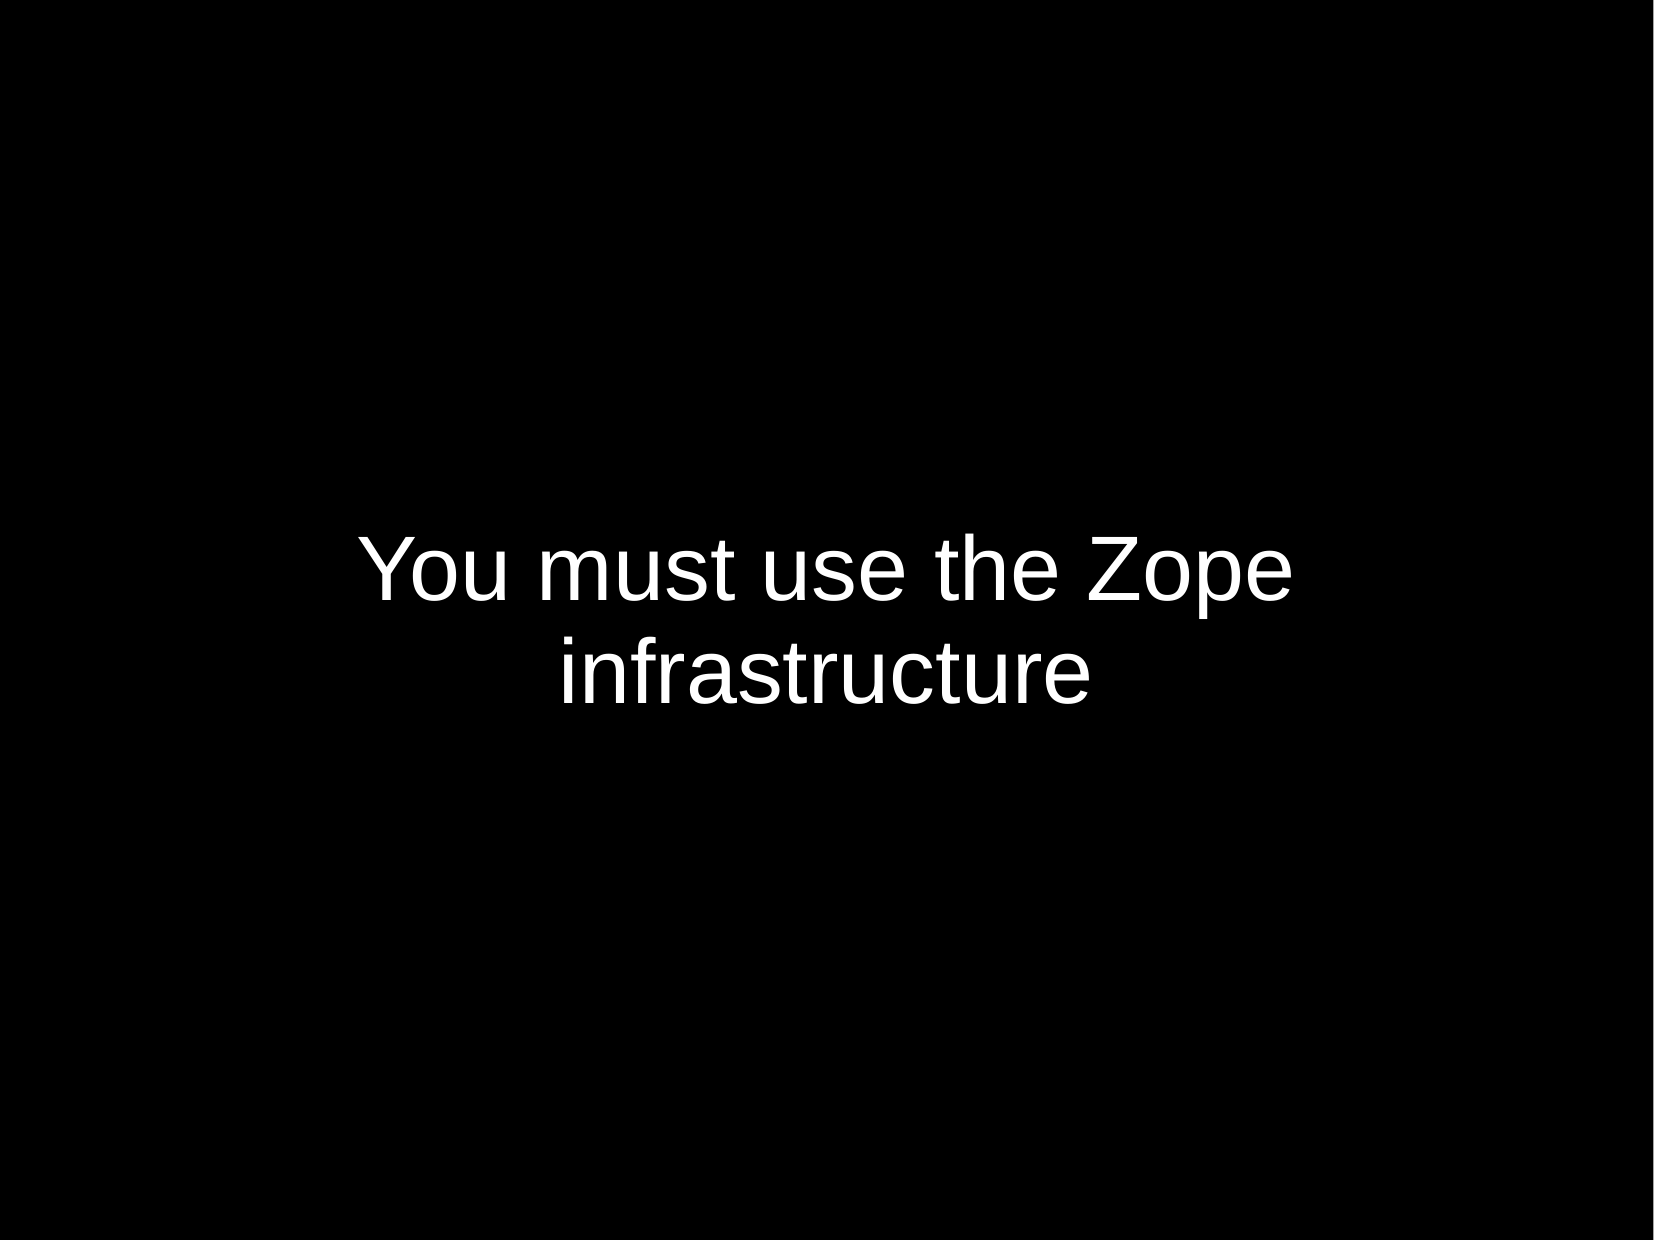

# You must use the Zope infrastructure